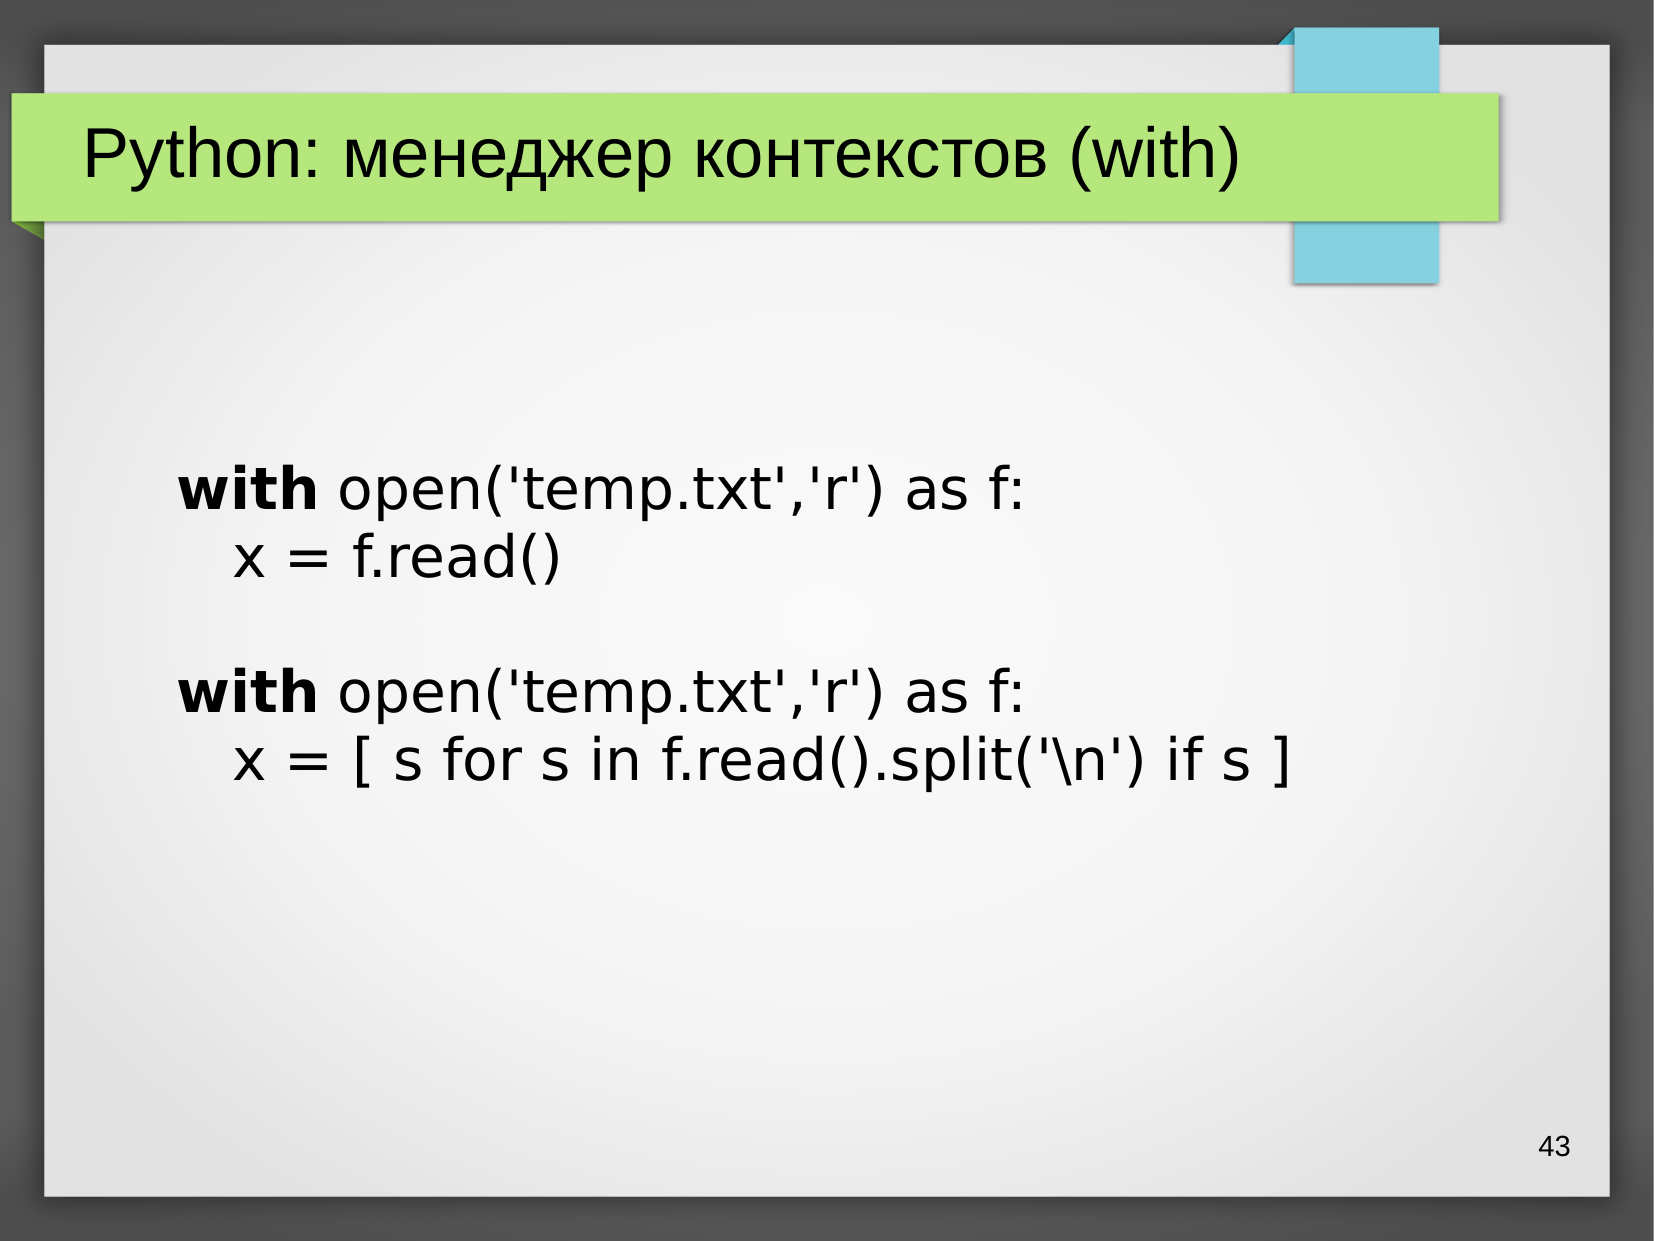

# Python: менеджер контекстов (with)
 with open('temp.txt','r') as f:
 x = f.read()
 with open('temp.txt','r') as f:
 x = [ s for s in f.read().split('\n') if s ]
43